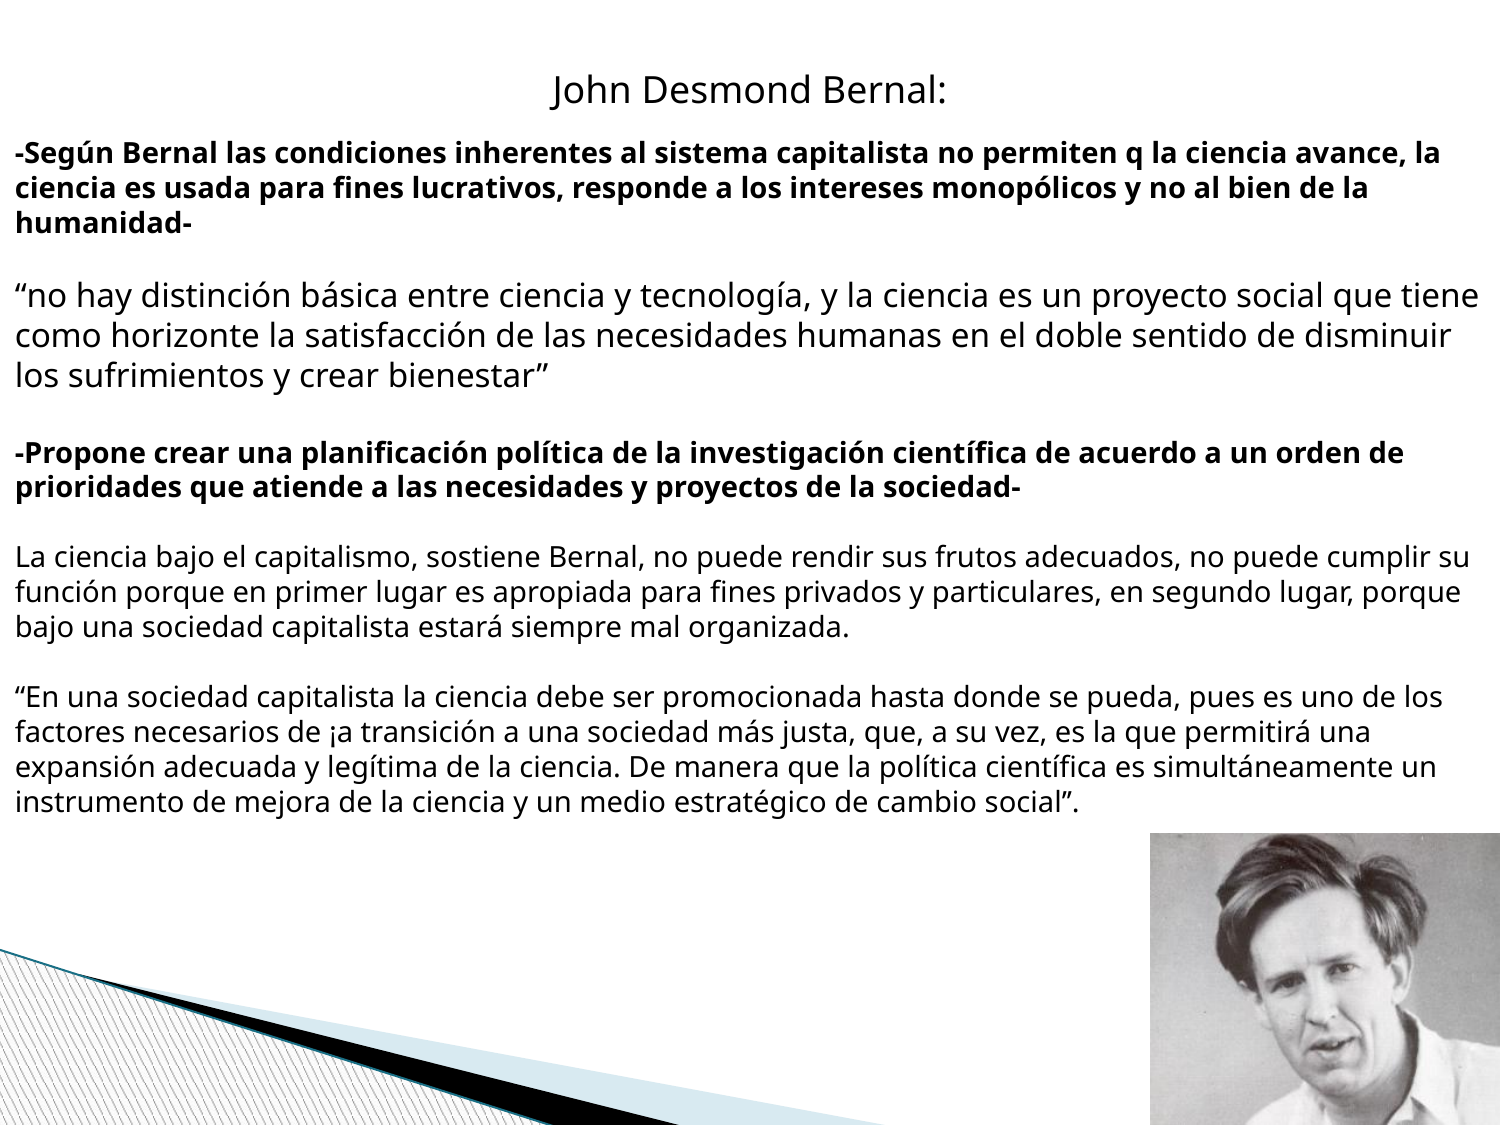

John Desmond Bernal:
-Según Bernal las condiciones inherentes al sistema capitalista no permiten q la ciencia avance, la ciencia es usada para fines lucrativos, responde a los intereses monopólicos y no al bien de la humanidad-
“no hay distinción básica entre ciencia y tecnología, y la ciencia es un proyecto social que tiene como horizonte la satisfacción de las necesidades humanas en el doble sentido de disminuir los sufrimientos y crear bienestar”
-Propone crear una planificación política de la investigación científica de acuerdo a un orden de prioridades que atiende a las necesidades y proyectos de la sociedad-
La ciencia bajo el capitalismo, sostiene Bernal, no puede rendir sus frutos adecuados, no puede cumplir su función porque en primer lugar es apropiada para fines privados y particulares, en segundo lugar, porque bajo una sociedad capitalista estará siempre mal organizada.
“En una sociedad capitalista la ciencia debe ser promocionada hasta donde se pueda, pues es uno de los factores necesarios de ¡a transición a una sociedad más justa, que, a su vez, es la que permitirá una expansión adecuada y legítima de la ciencia. De manera que la política científica es simultáneamente un instrumento de mejora de la ciencia y un medio estratégico de cambio social’’.